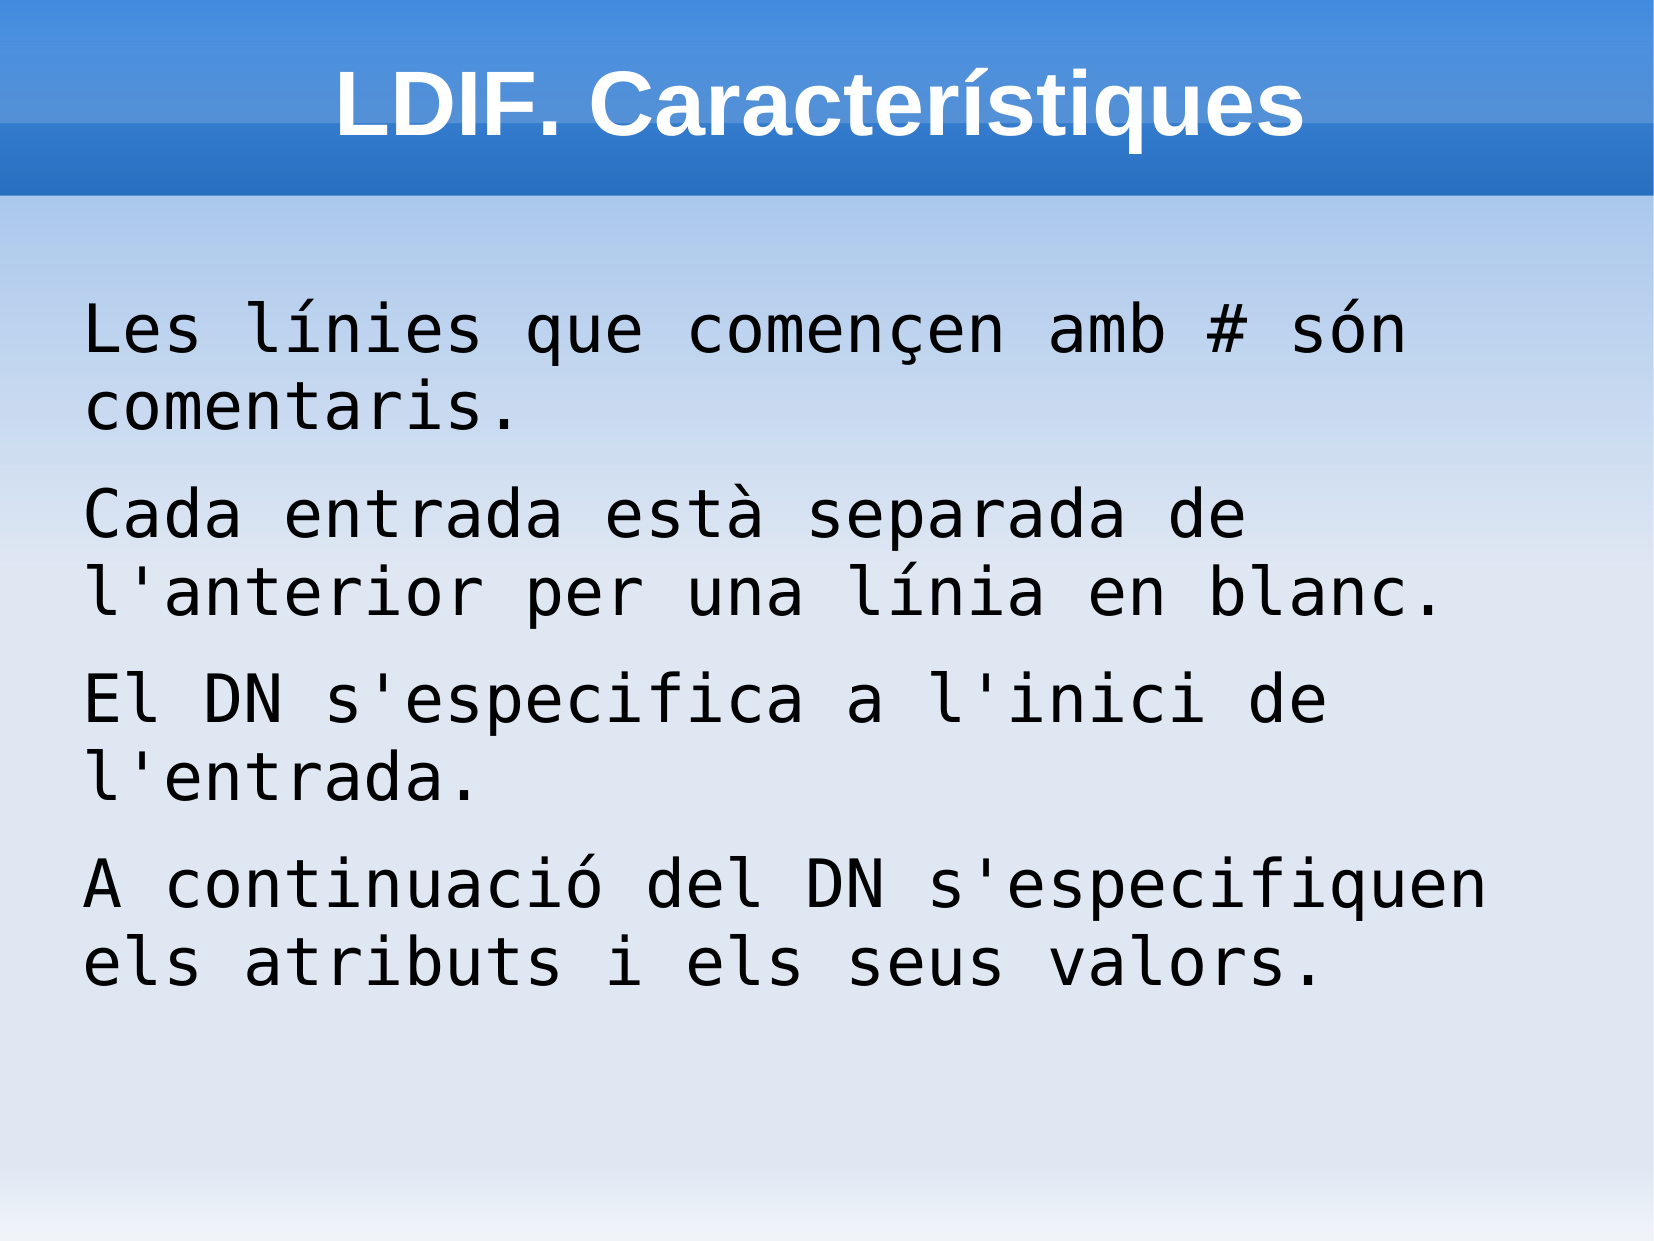

# LDIF. Característiques
Les línies que començen amb # són comentaris.
Cada entrada està separada de l'anterior per una línia en blanc.
El DN s'especifica a l'inici de l'entrada.
A continuació del DN s'especifiquen els atributs i els seus valors.